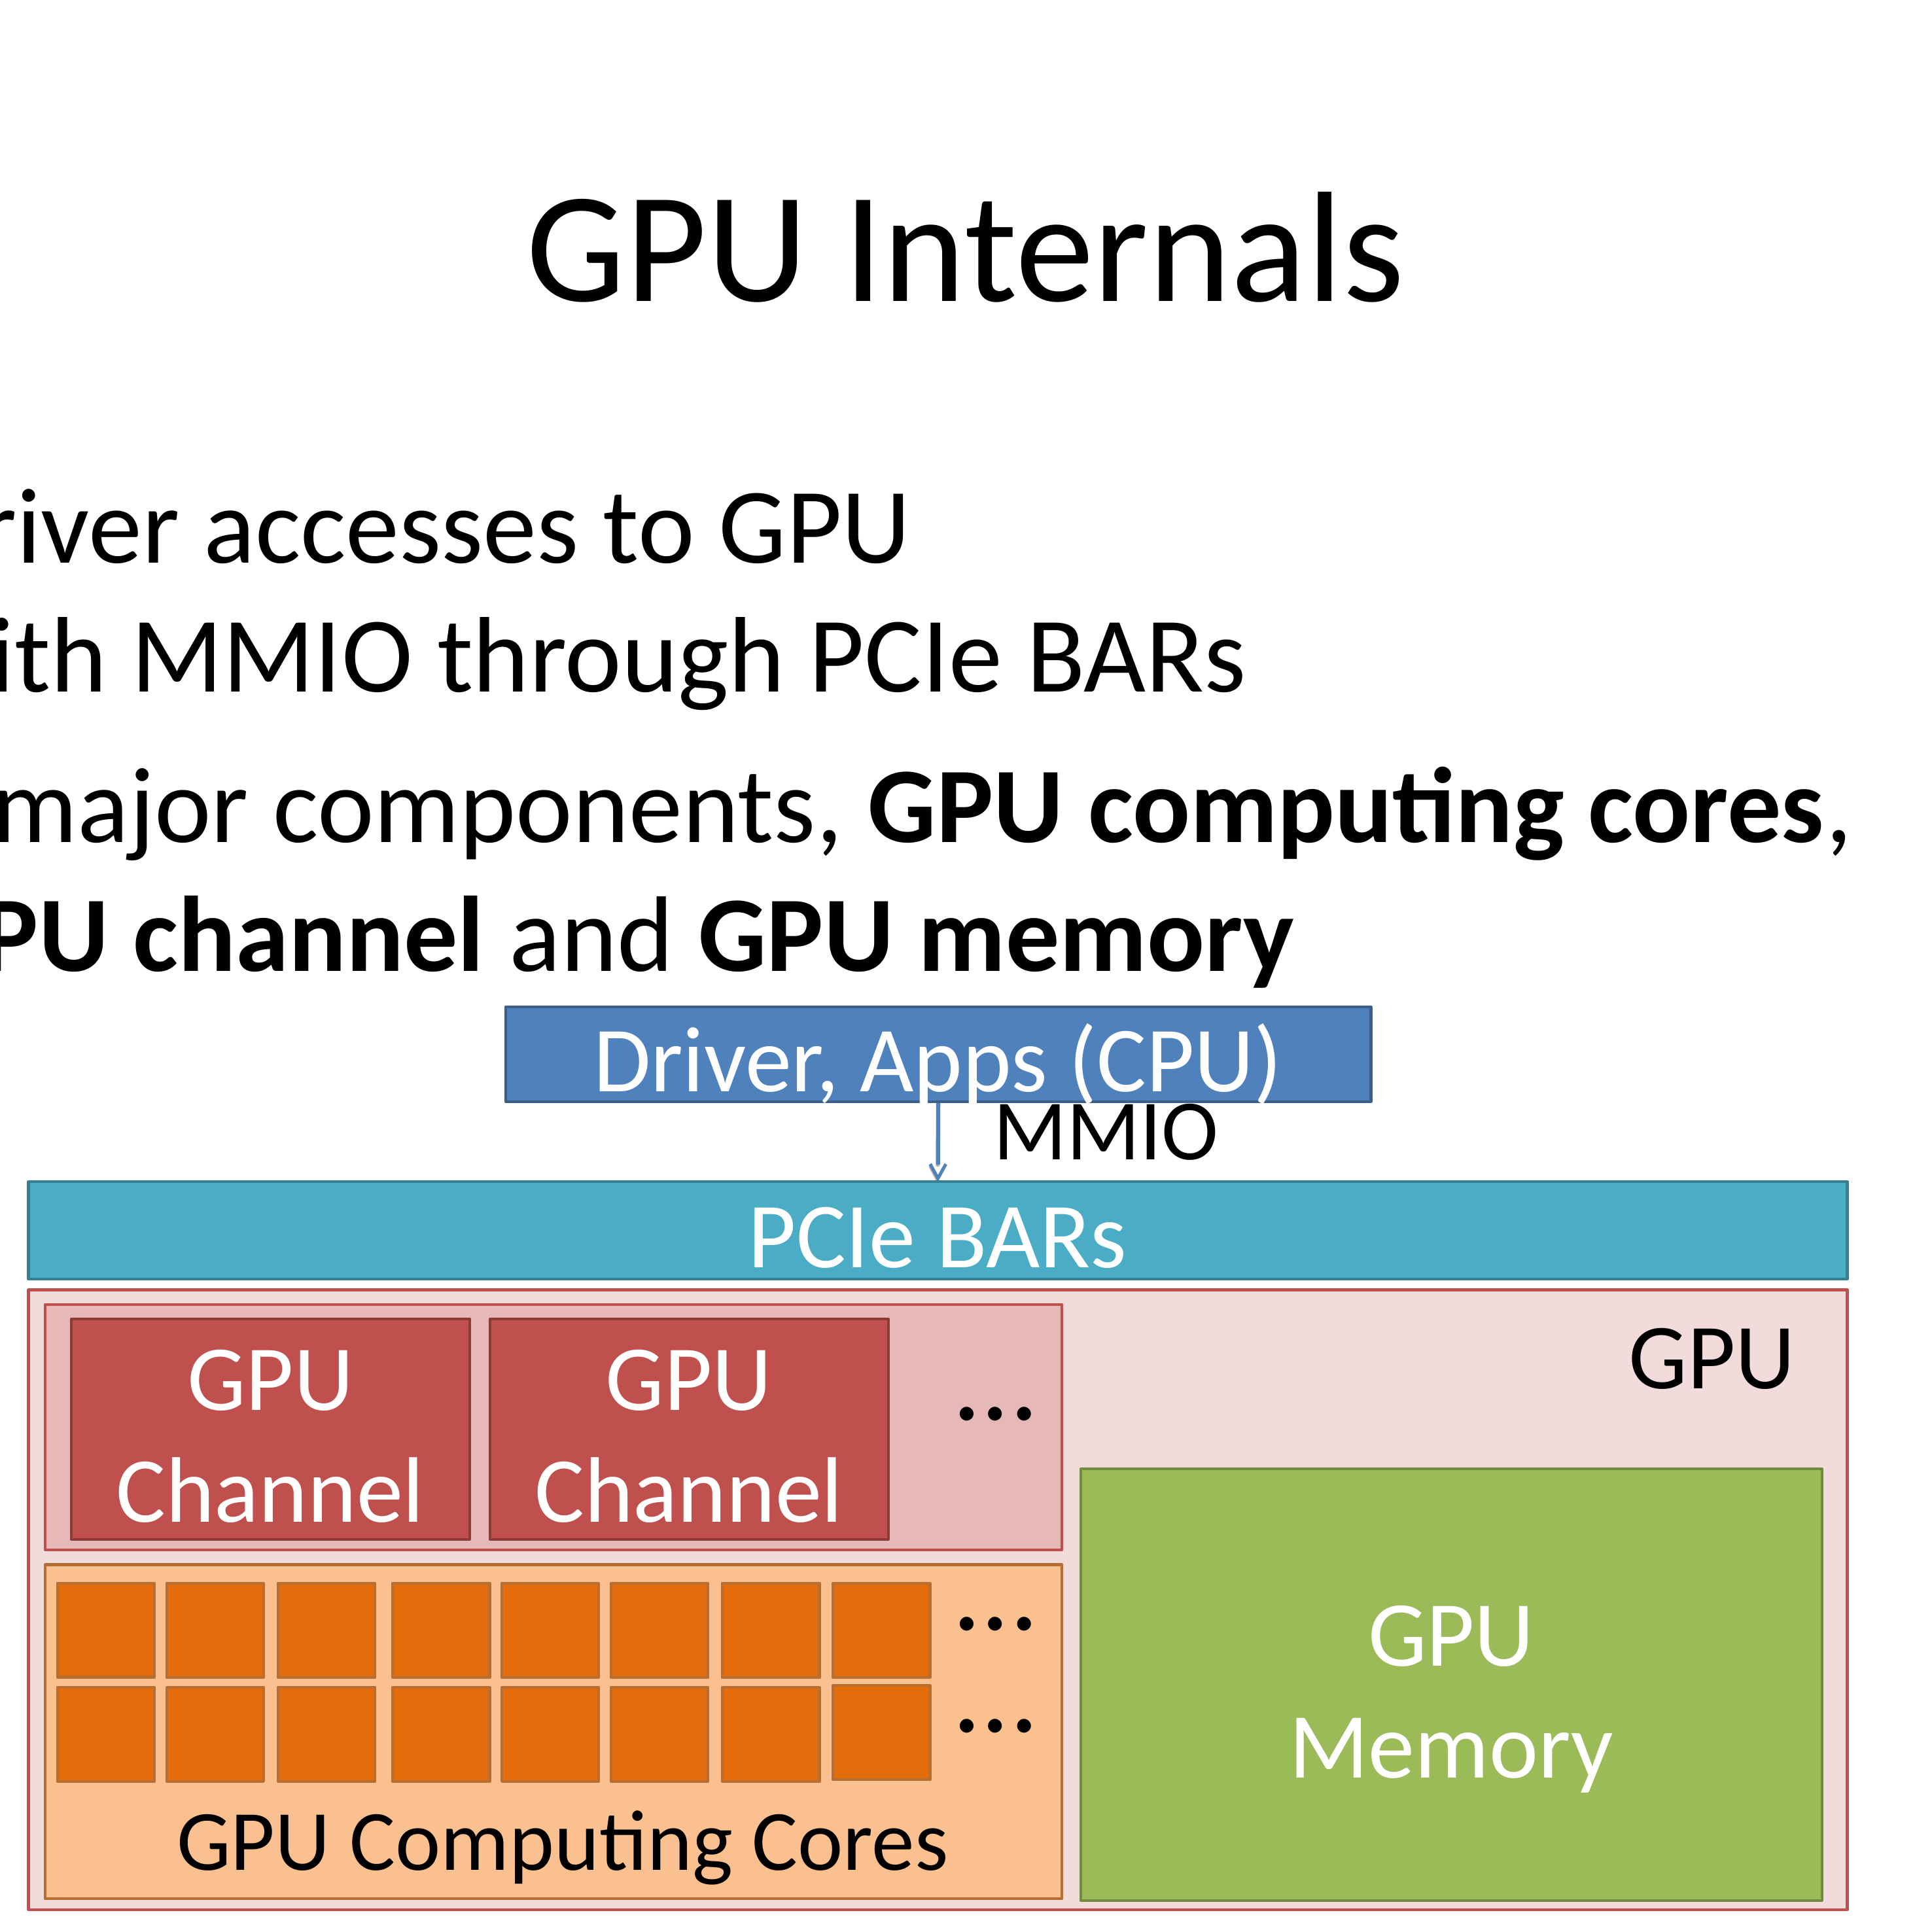

# GPU Internals
Driver accesses to GPU
with MMIO through PCIe BARs
3 major components, GPU computing cores,
GPU channel and GPU memory
Driver, Apps (CPU)
MMIO
PCIe BARs
GPU
…
GPU
Channel
GPU
Channel
GPU
Memory
…
…
GPU Computing Cores